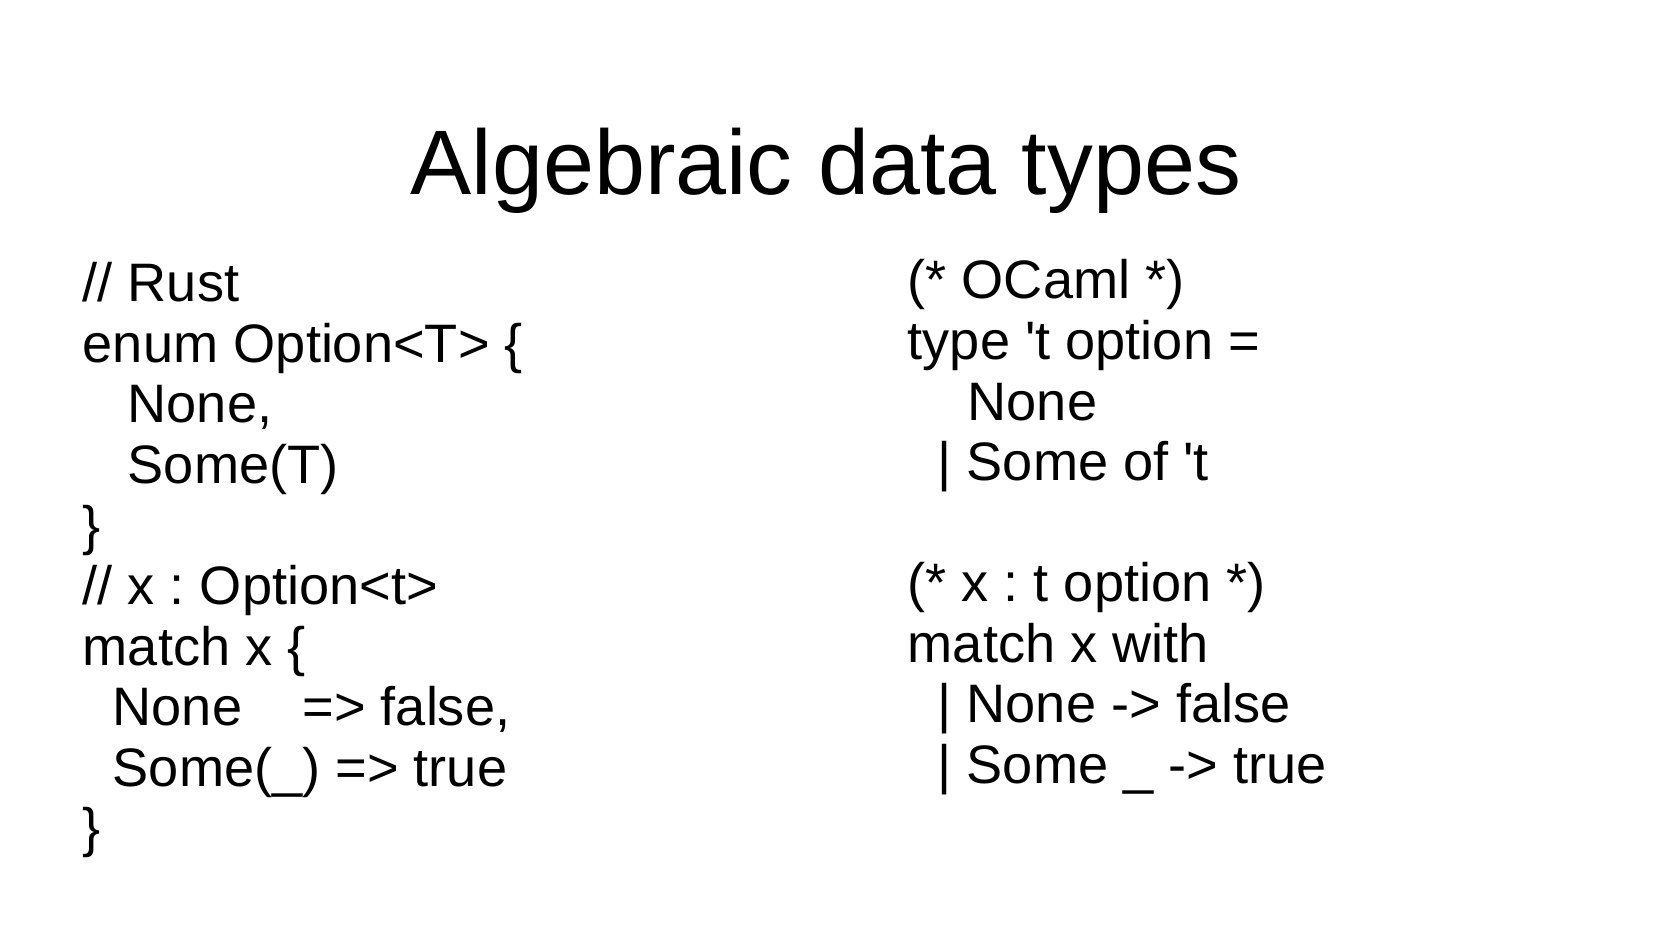

# Algebraic data types
// Rust
enum Option<T> {
 None,
 Some(T)
}
// x : Option<t>
match x {
 None => false,
 Some(_) => true
}
(* OCaml *)
type 't option =
 None
 | Some of 't
(* x : t option *)
match x with
 | None -> false
 | Some _ -> true